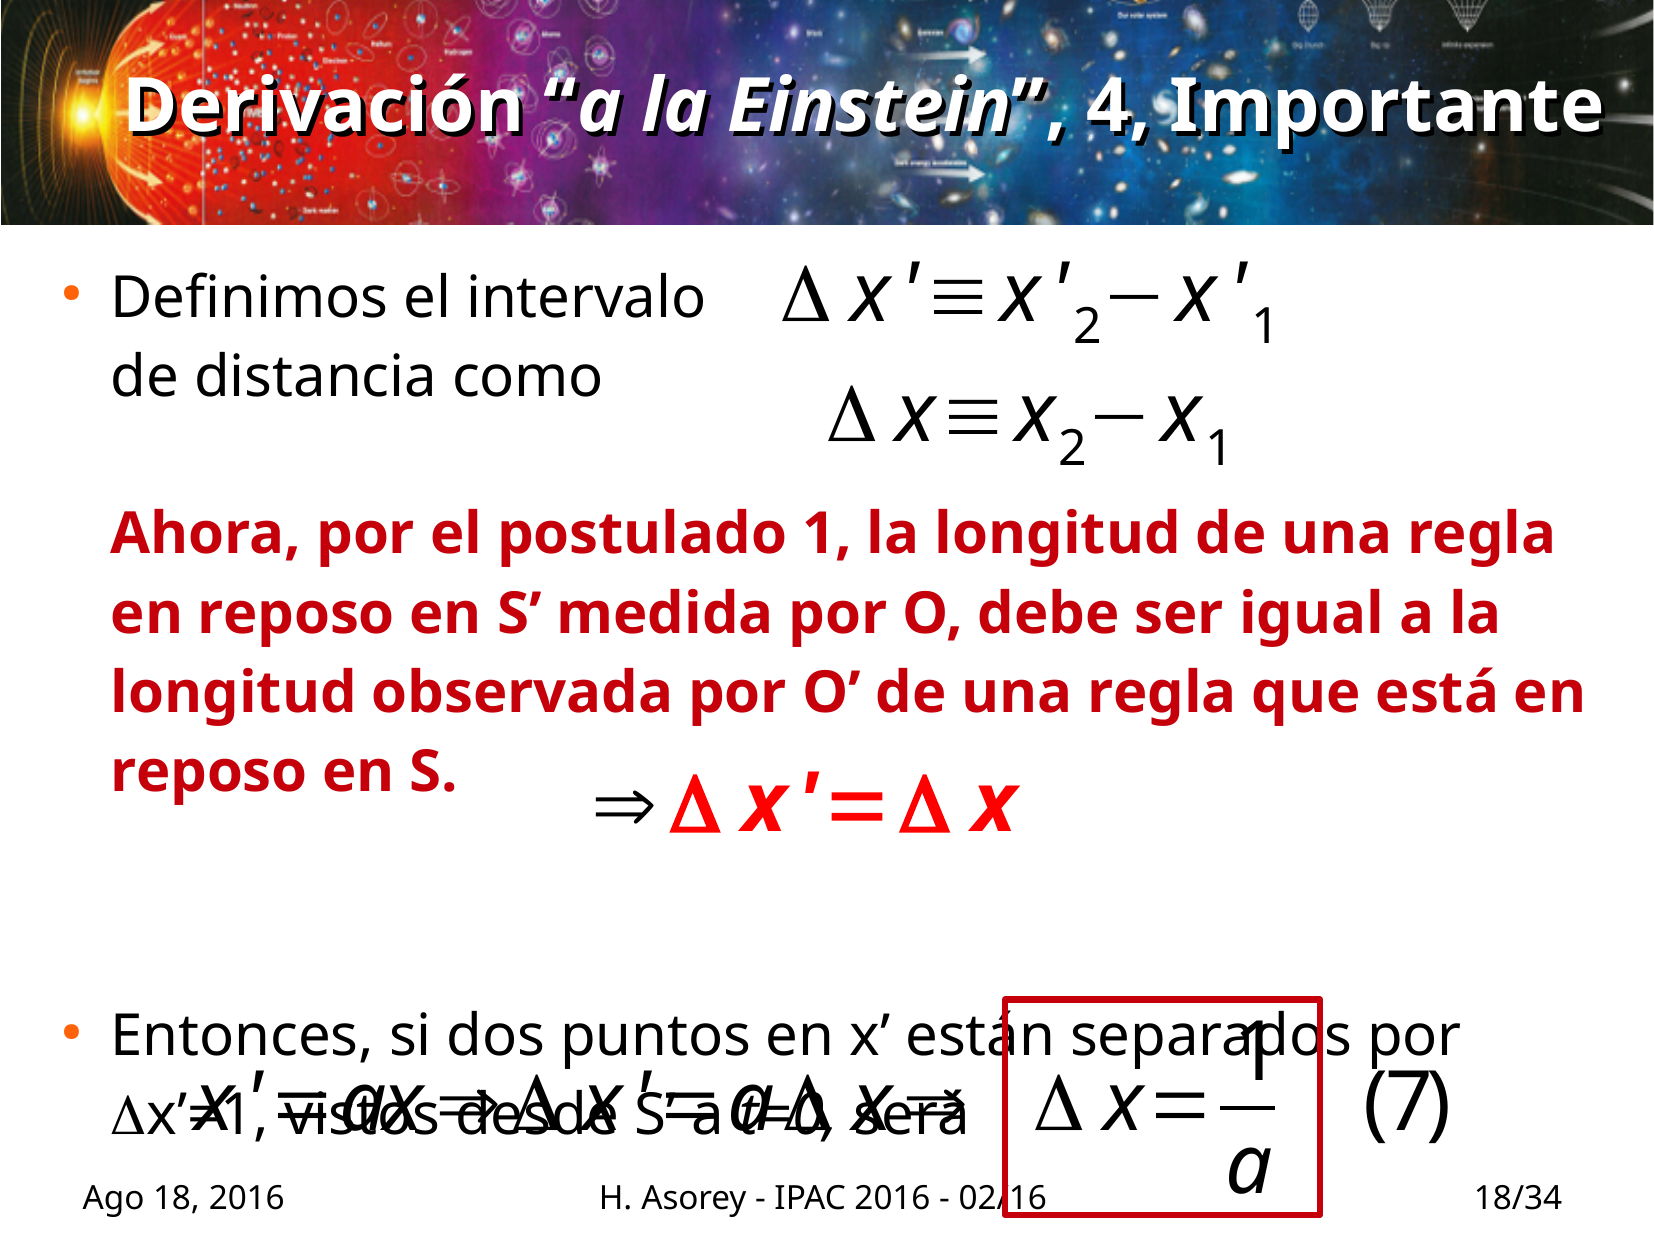

# Derivación “a la Einstein”, 4, Importante
Definimos el intervalo
de distancia como
Ahora, por el postulado 1, la longitud de una regla en reposo en S’ medida por O, debe ser igual a la longitud observada por O’ de una regla que está en reposo en S.
Entonces, si dos puntos en x’ están separados por Dx’=1, vistos desde S’ a t=0, será
Ago 18, 2016
H. Asorey - IPAC 2016 - 02/16
18